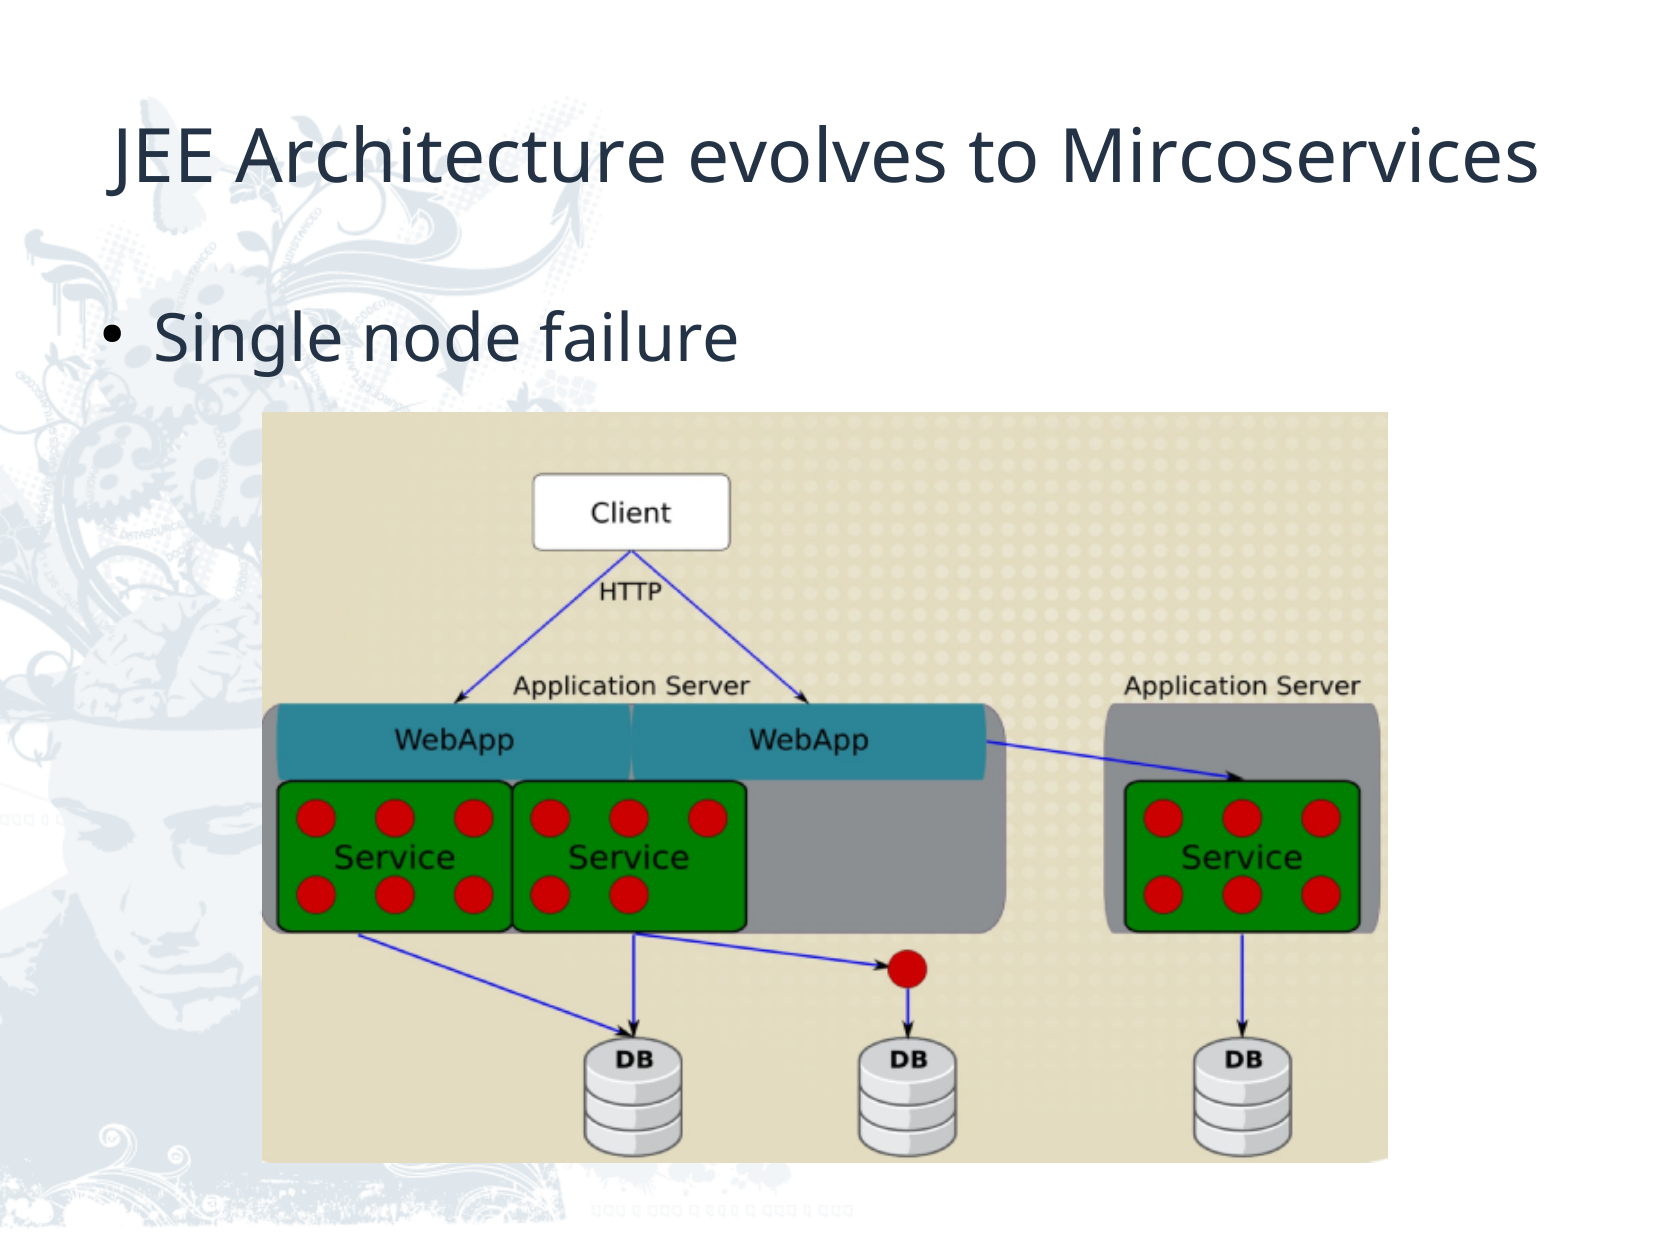

# JEE Architecture evolves to Mircoservices
Single node failure